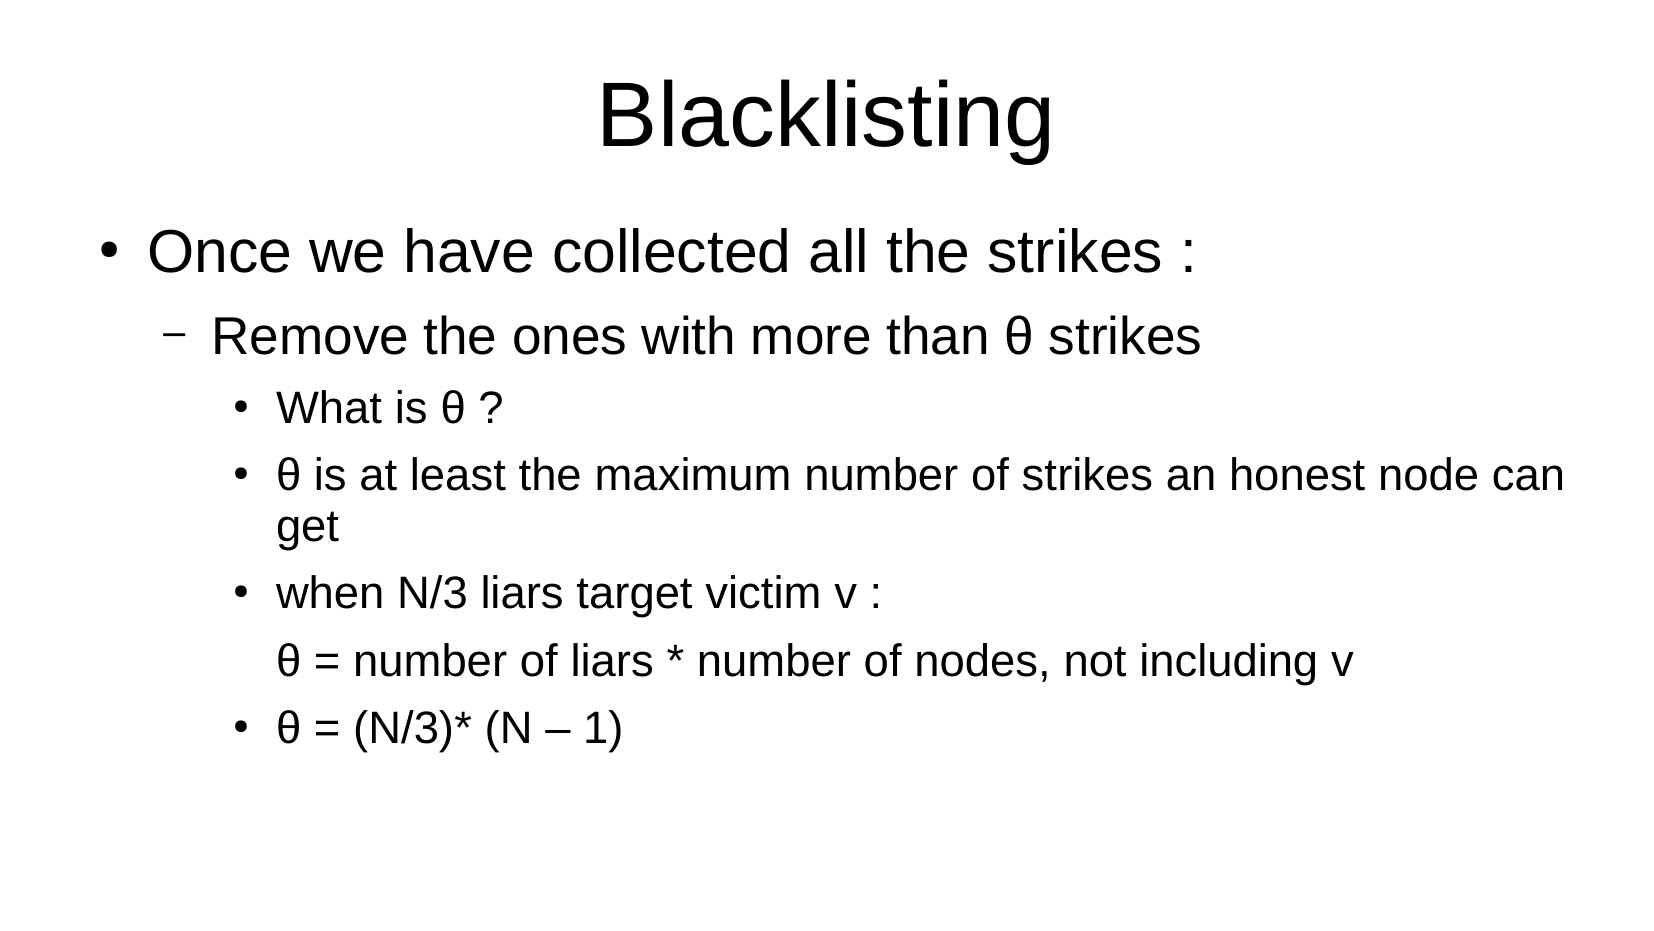

# Blacklisting
Once we have collected all the strikes :
Remove the ones with more than θ strikes
What is θ ?
θ is at least the maximum number of strikes an honest node can get
when N/3 liars target victim v :
θ = number of liars * number of nodes, not including v
θ = (N/3)* (N – 1)